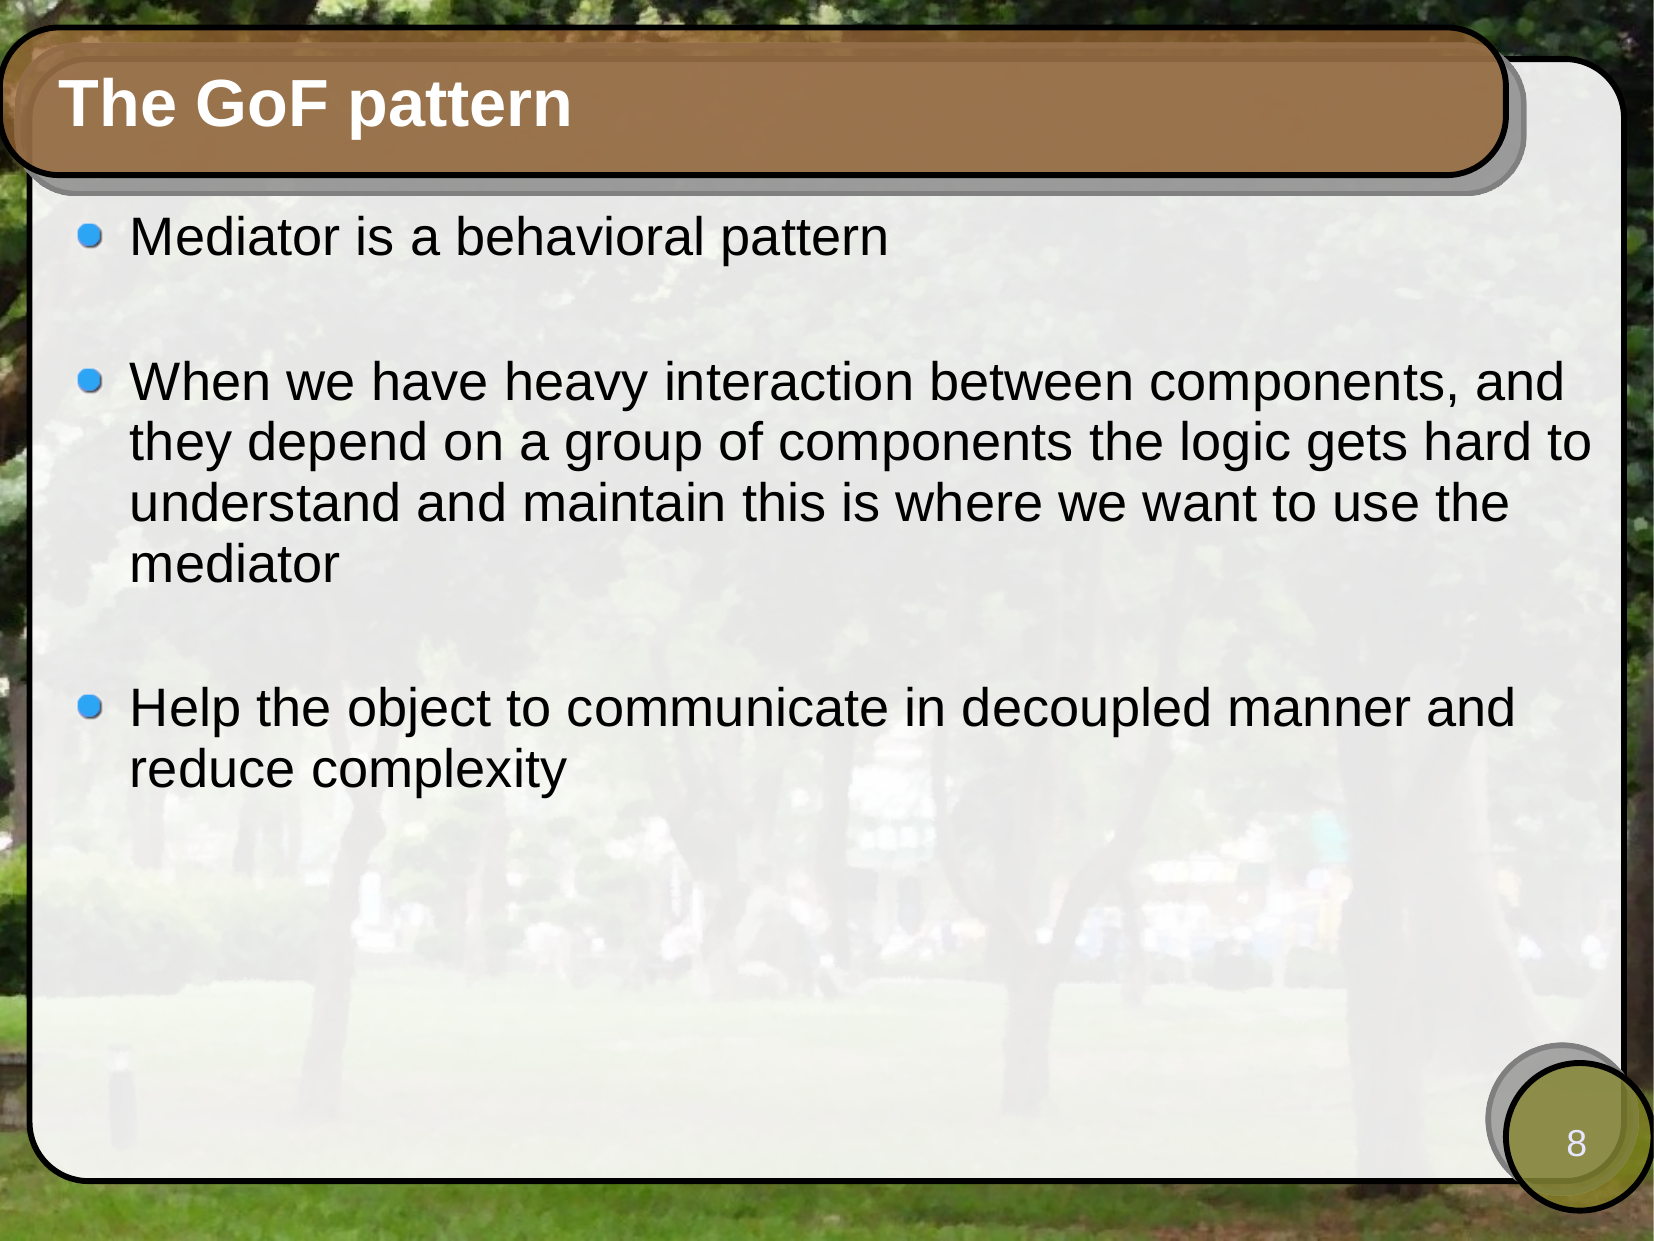

# The GoF pattern
Mediator is a behavioral pattern
When we have heavy interaction between components, and they depend on a group of components the logic gets hard to understand and maintain this is where we want to use the mediator
Help the object to communicate in decoupled manner and reduce complexity
8